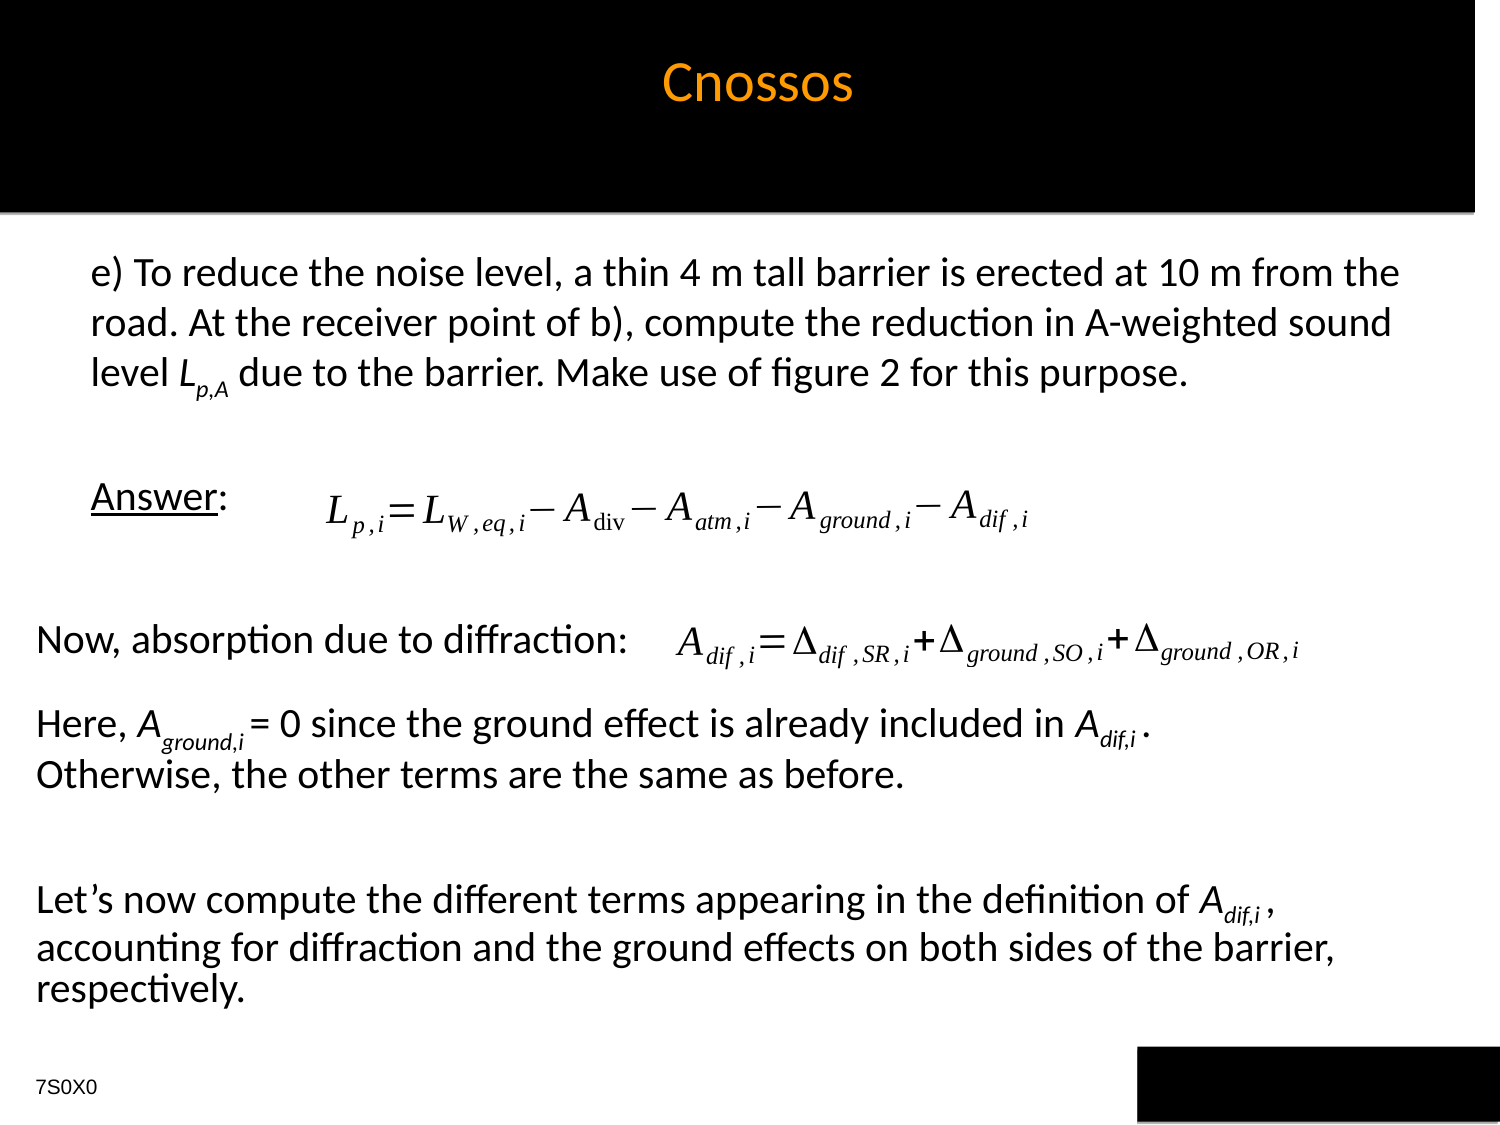

# Cnossos
e) To reduce the noise level, a thin 4 m tall barrier is erected at 10 m from the road. At the receiver point of b), compute the reduction in A-weighted sound level Lp,A due to the barrier. Make use of figure 2 for this purpose.
Answer:
Now, absorption due to diffraction:
Here, Aground,i = 0 since the ground effect is already included in Adif,i .
Otherwise, the other terms are the same as before.
Let’s now compute the different terms appearing in the definition of Adif,i ,
accounting for diffraction and the ground effects on both sides of the barrier,
respectively.
7S0X0
2017/02/09
PAGE